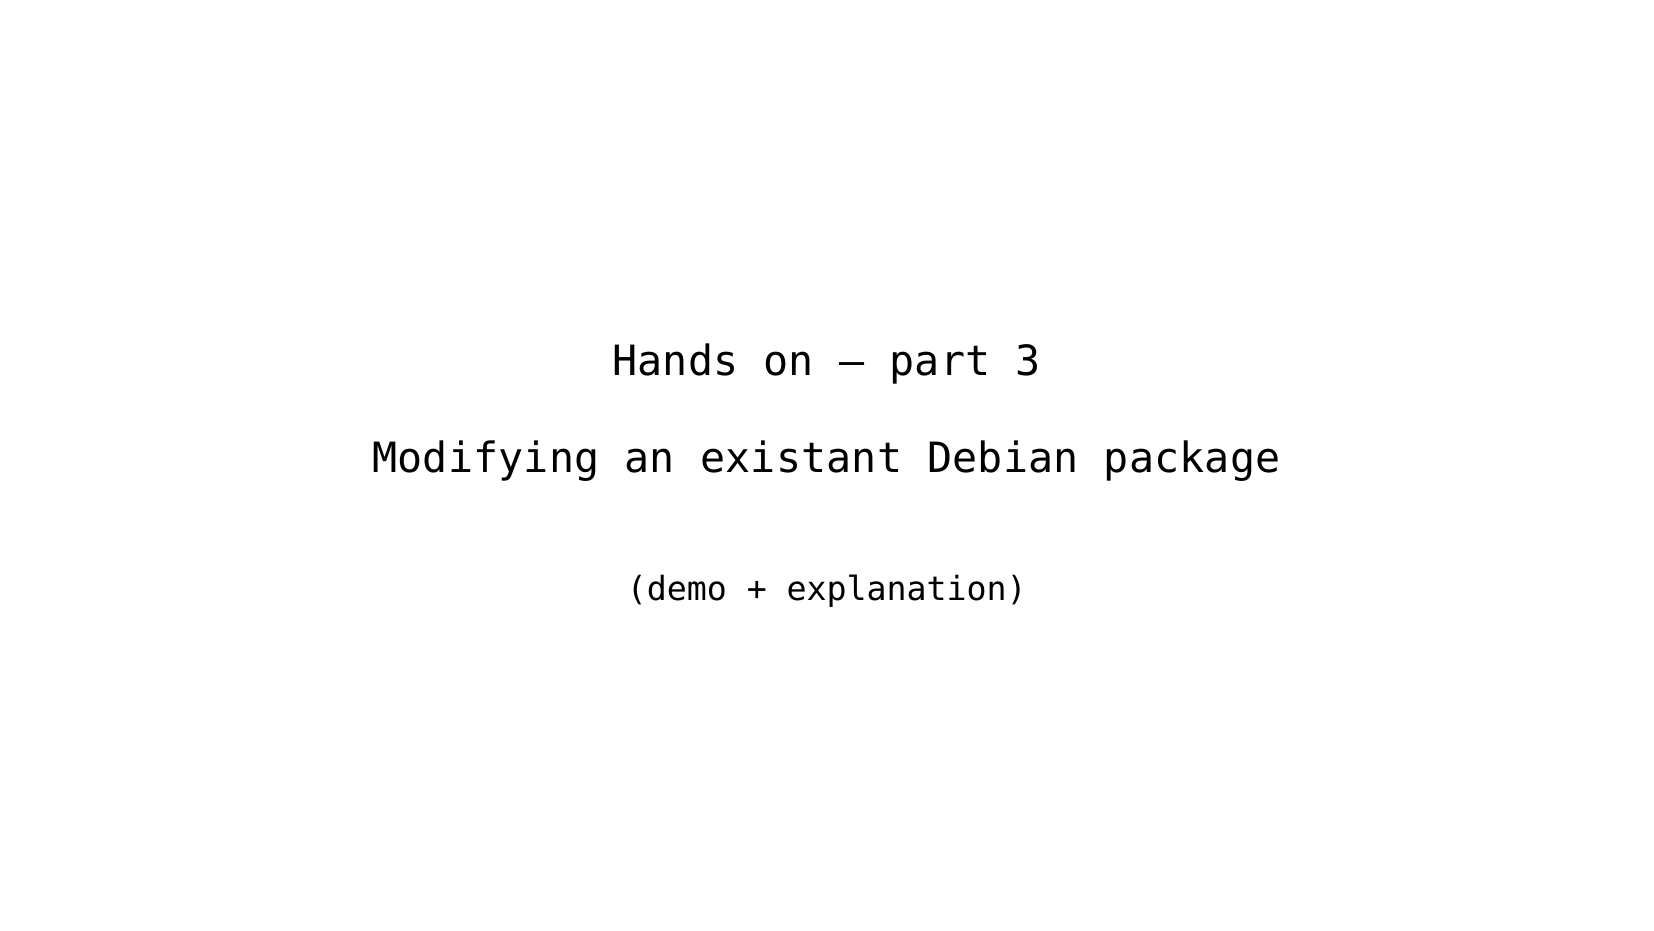

Hands on – part 3
Modifying an existant Debian package
(demo + explanation)